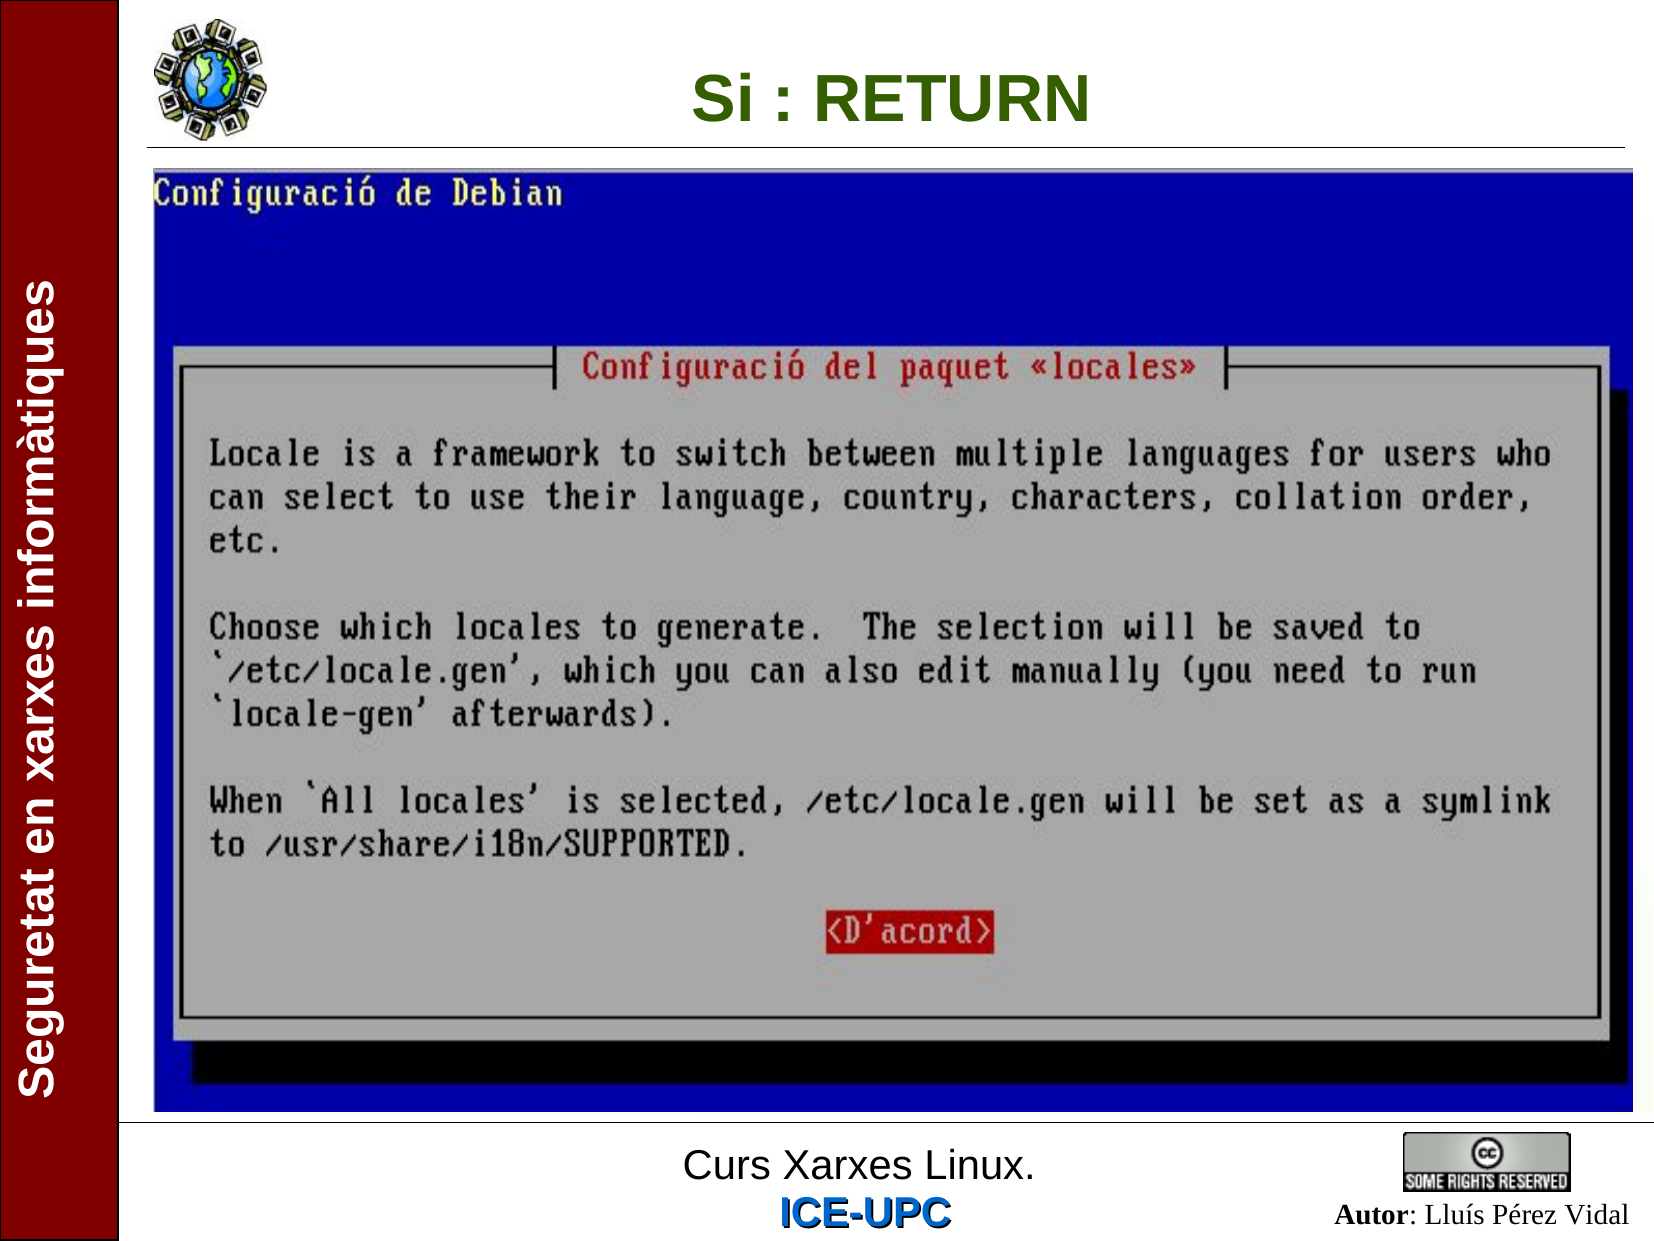

# Si : RETURN
 Croquis d'arquitectura mostrant les 3 zones